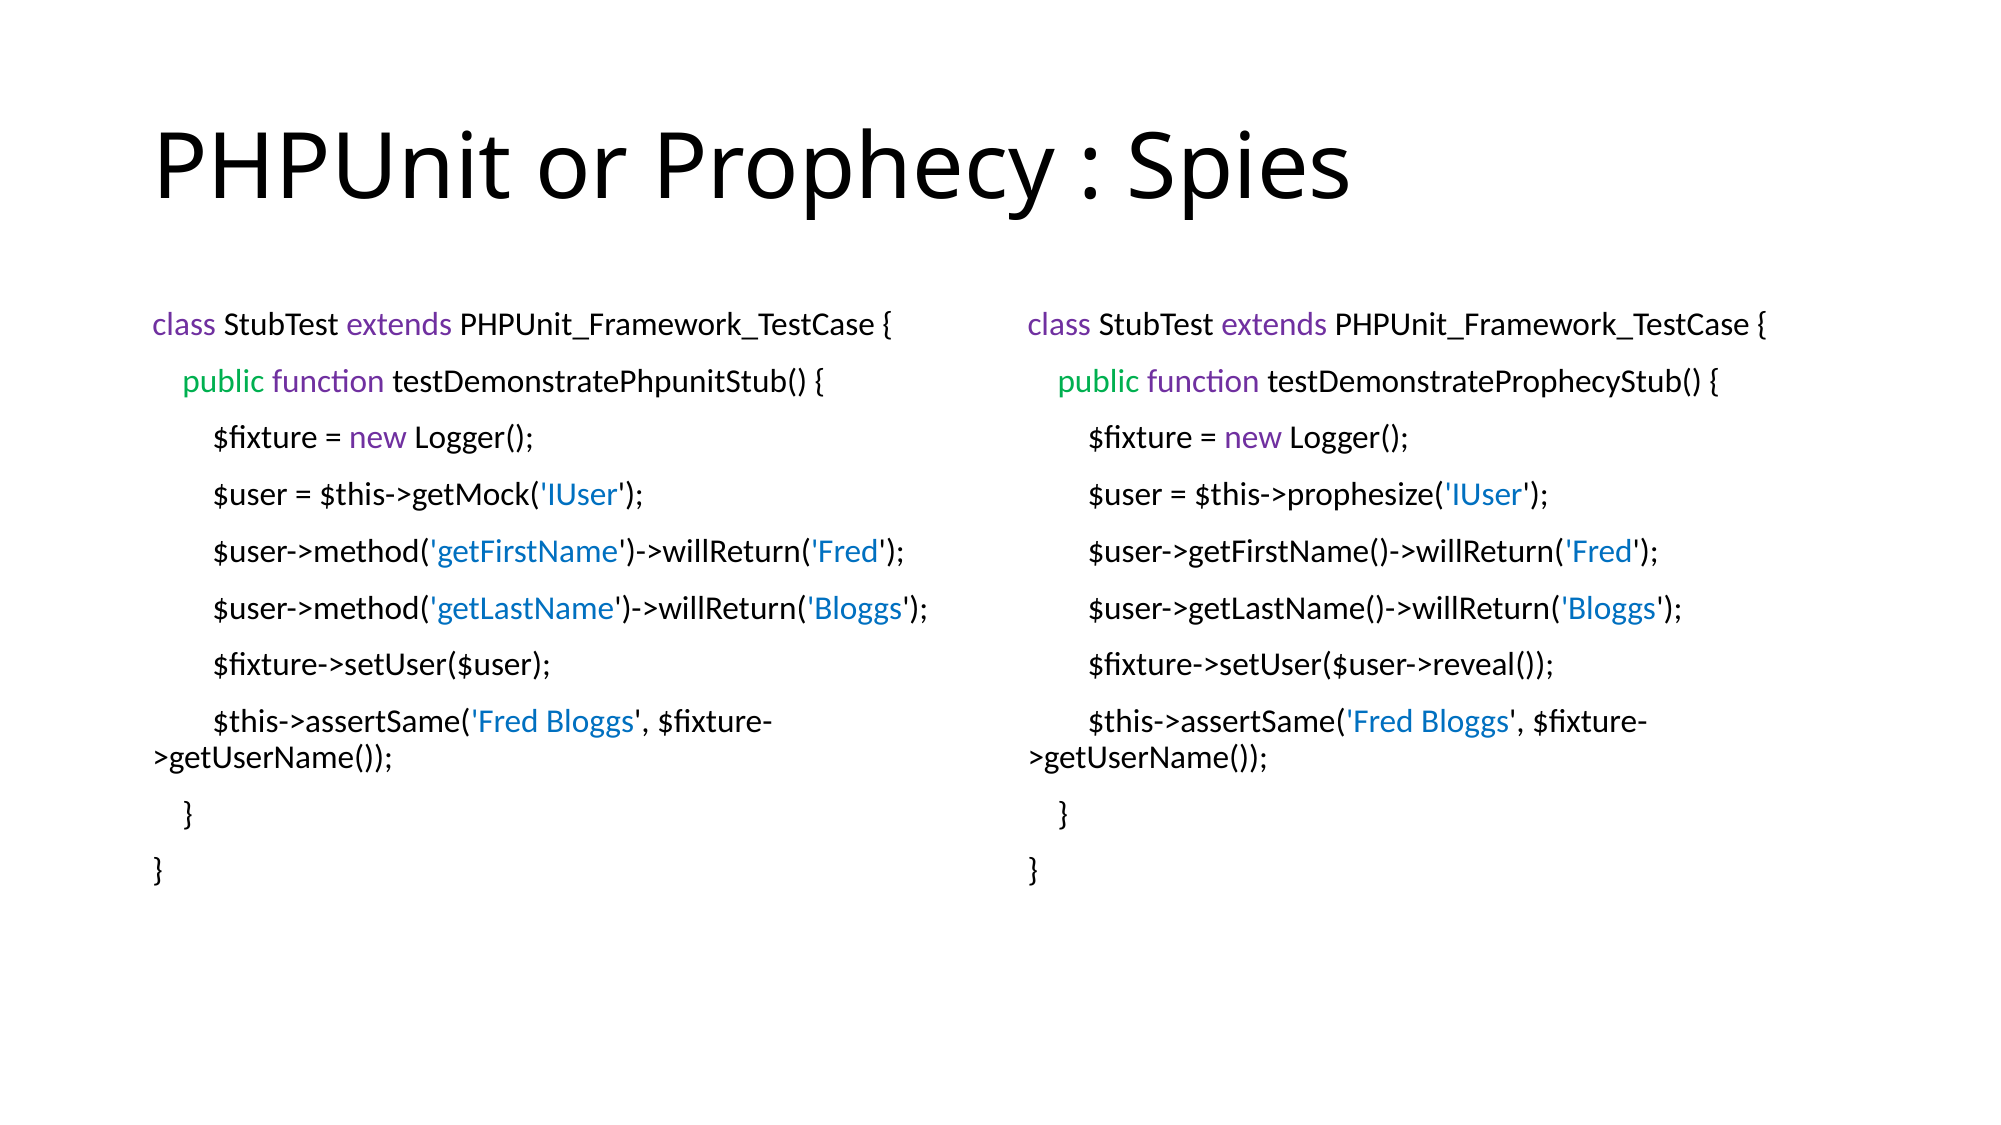

# PHPUnit or Prophecy : Spies
class StubTest extends PHPUnit_Framework_TestCase {
 public function testDemonstratePhpunitStub() {
 $fixture = new Logger();
 $user = $this->getMock('IUser');
 $user->method('getFirstName')->willReturn('Fred');
 $user->method('getLastName')->willReturn('Bloggs');
 $fixture->setUser($user);
 $this->assertSame('Fred Bloggs', $fixture->getUserName());
 }
}
class StubTest extends PHPUnit_Framework_TestCase {
 public function testDemonstrateProphecyStub() {
 $fixture = new Logger();
 $user = $this->prophesize('IUser');
 $user->getFirstName()->willReturn('Fred');
 $user->getLastName()->willReturn('Bloggs');
 $fixture->setUser($user->reveal());
 $this->assertSame('Fred Bloggs', $fixture->getUserName());
 }
}